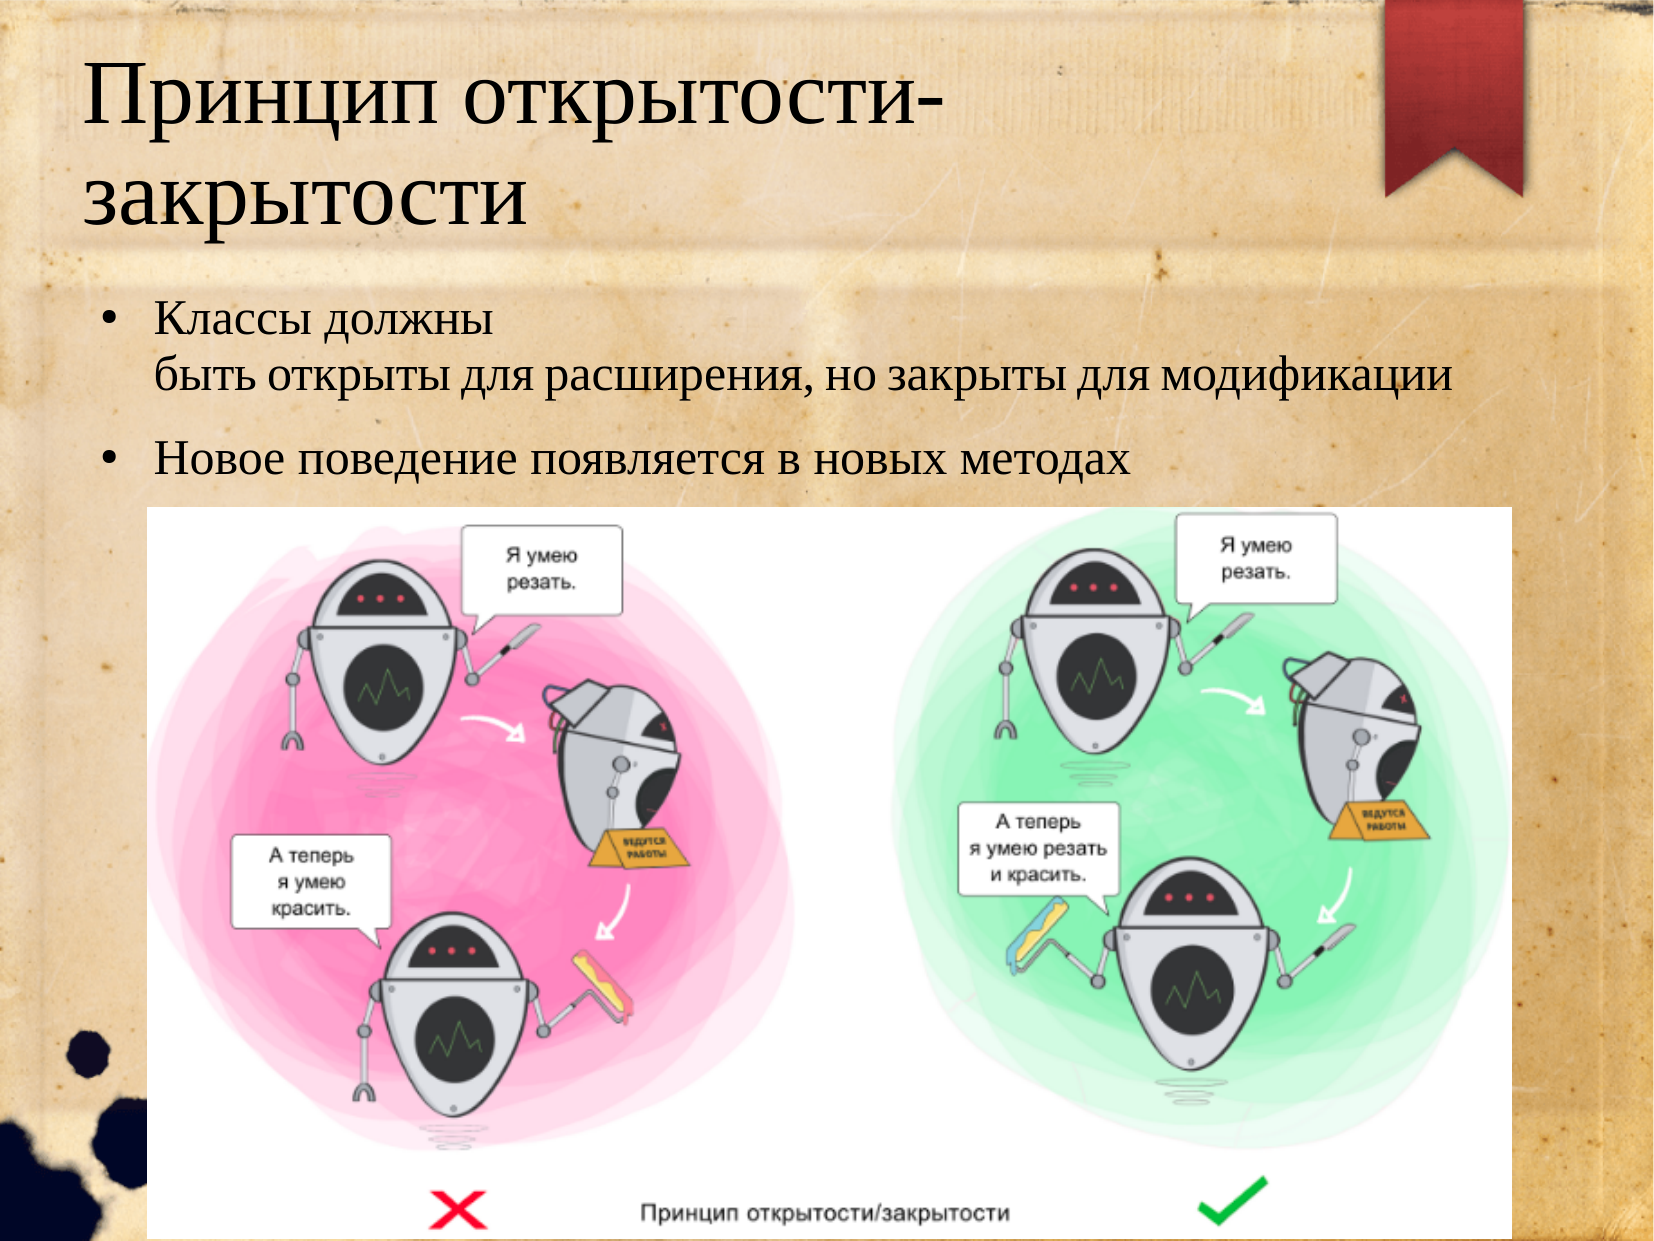

# Принцип открытости-закрытости
Классы должны  быть открыты для расширения, но закрыты для модификации
Новое поведение появляется в новых методах